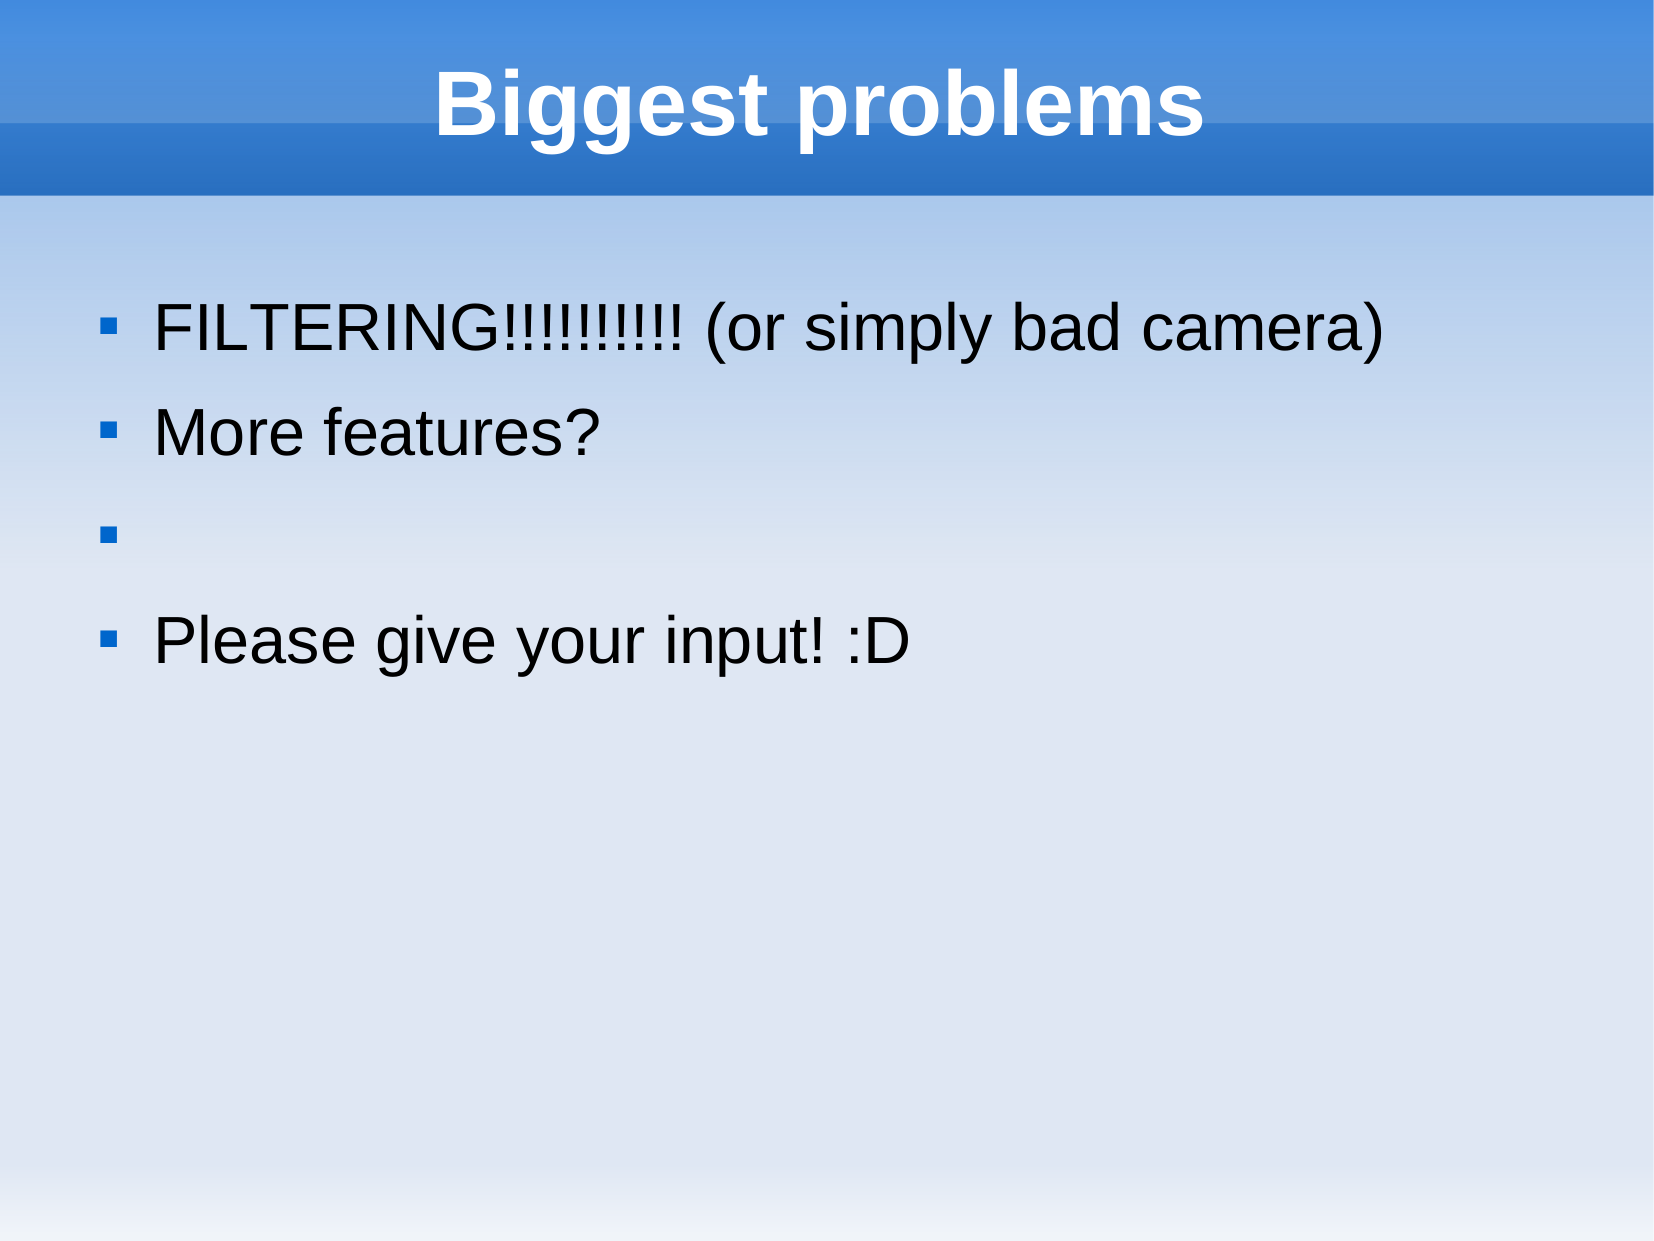

# Biggest problems
FILTERING!!!!!!!!!! (or simply bad camera)
More features?
Please give your input! :D